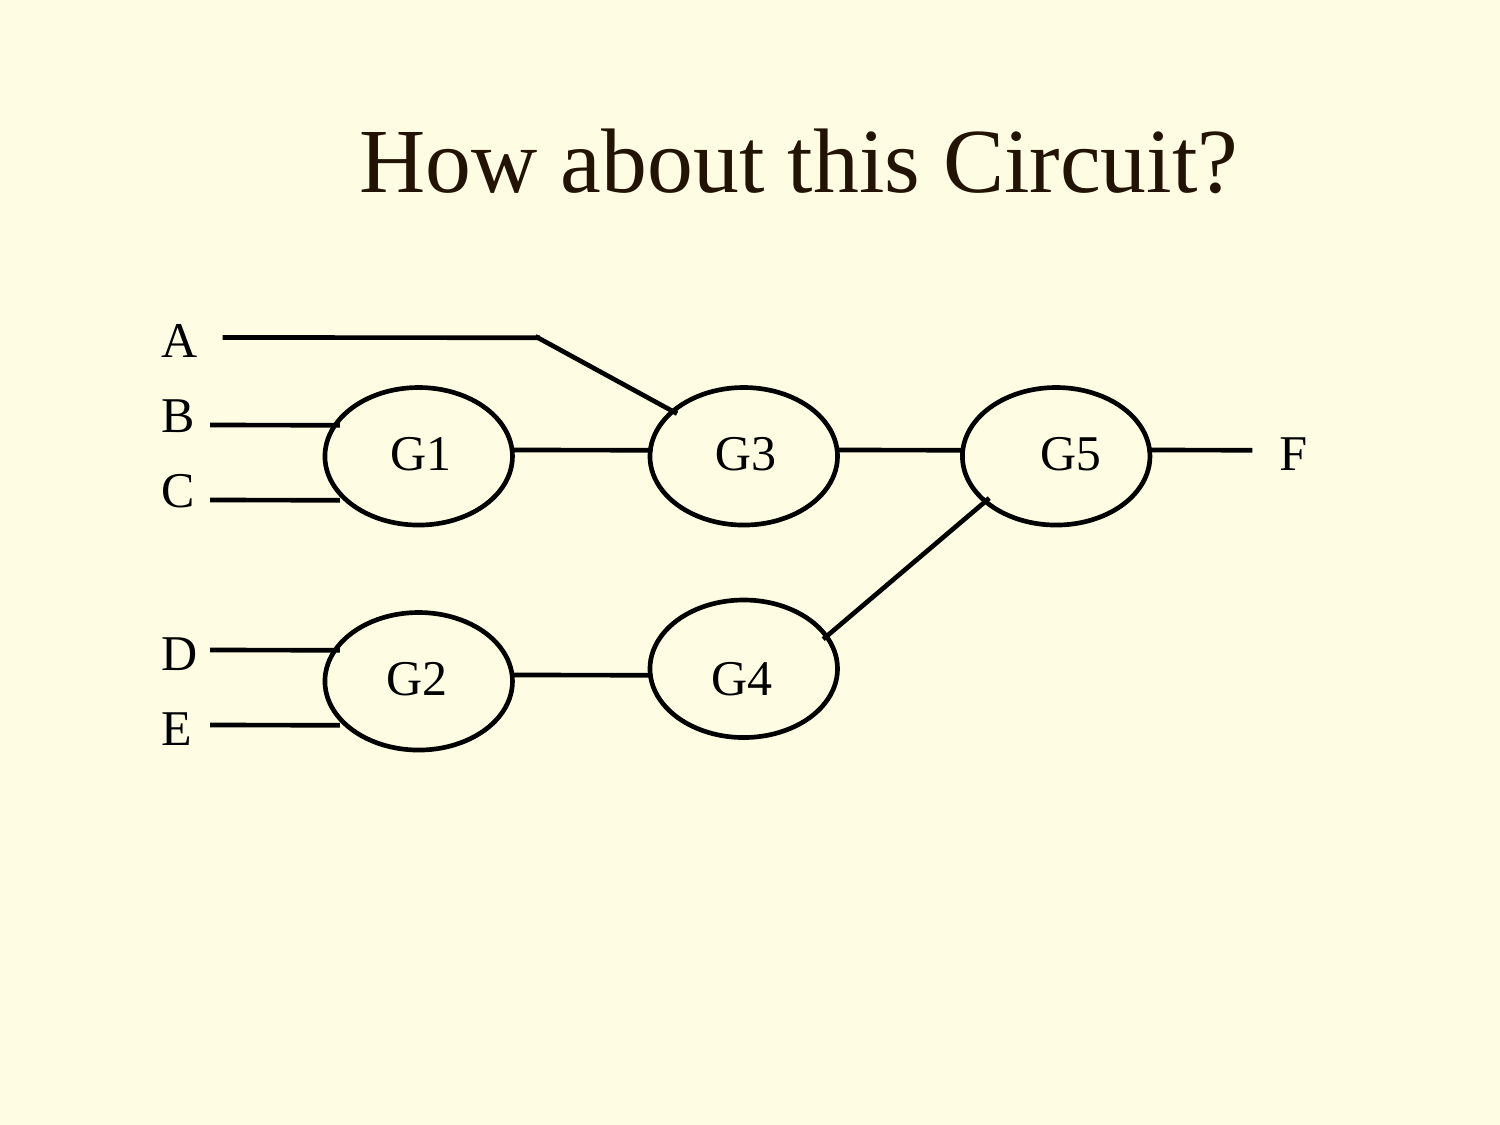

# How about this Circuit?
A
B
G1
G3
G5
F
C
D
G2
G4
E